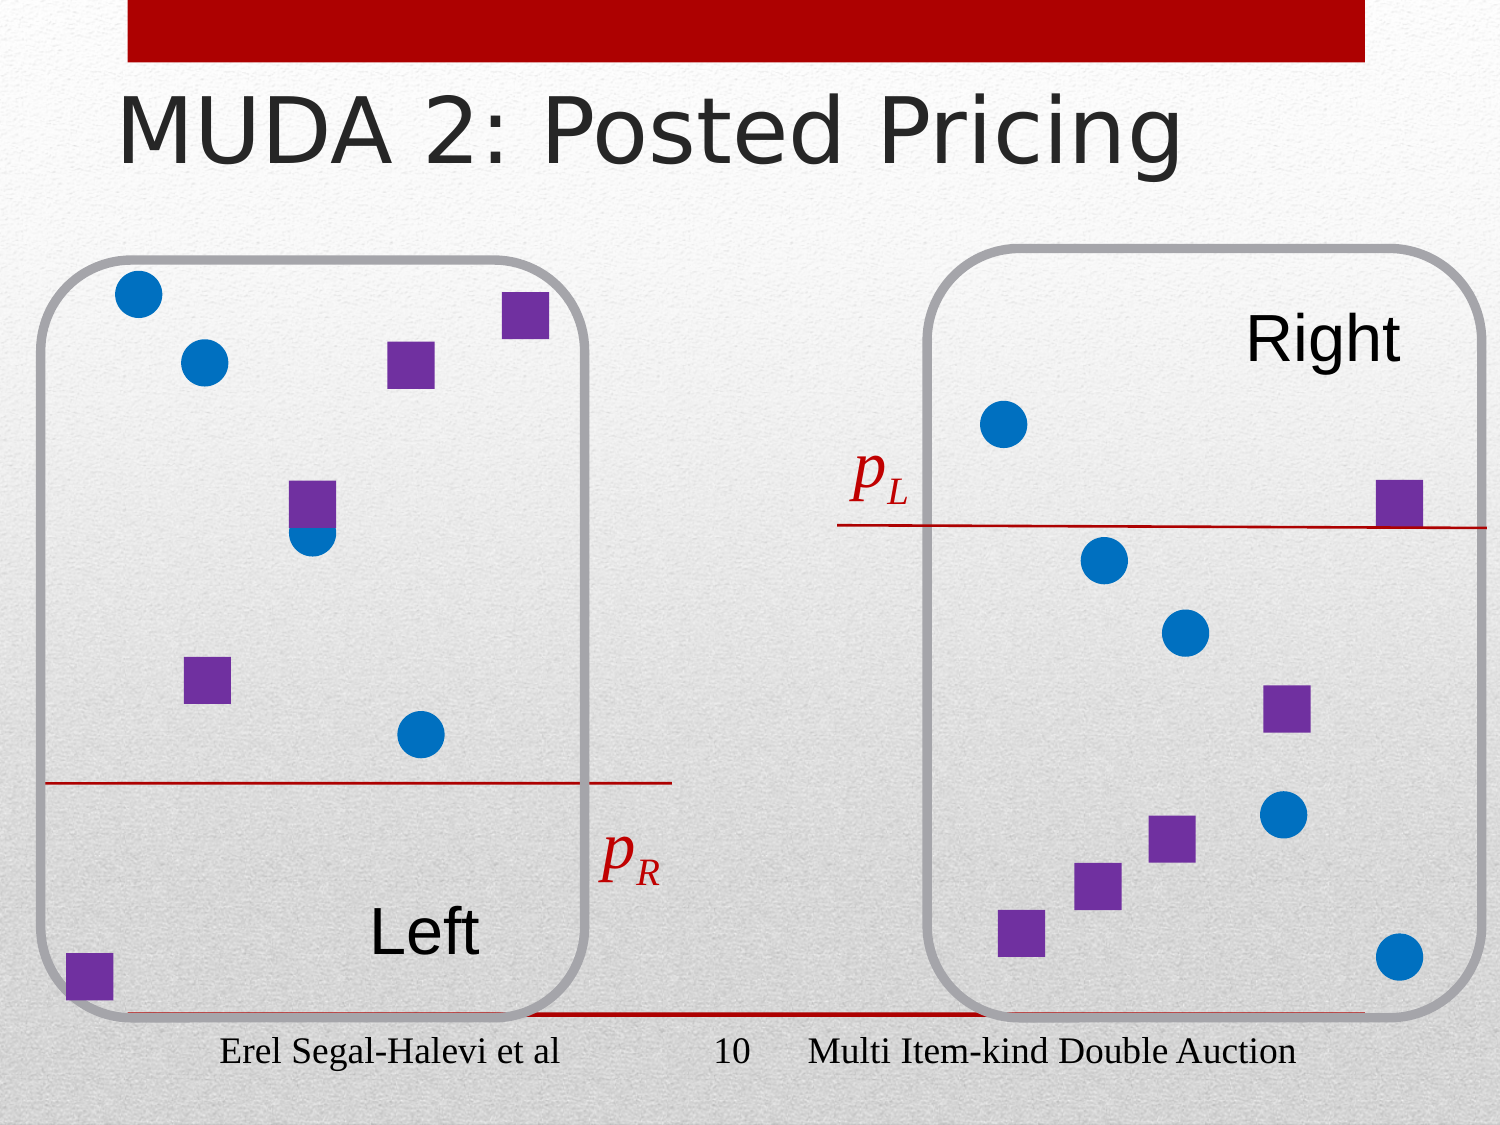

# MUDA 2: Posted Pricing
Right
pL
pR
Left